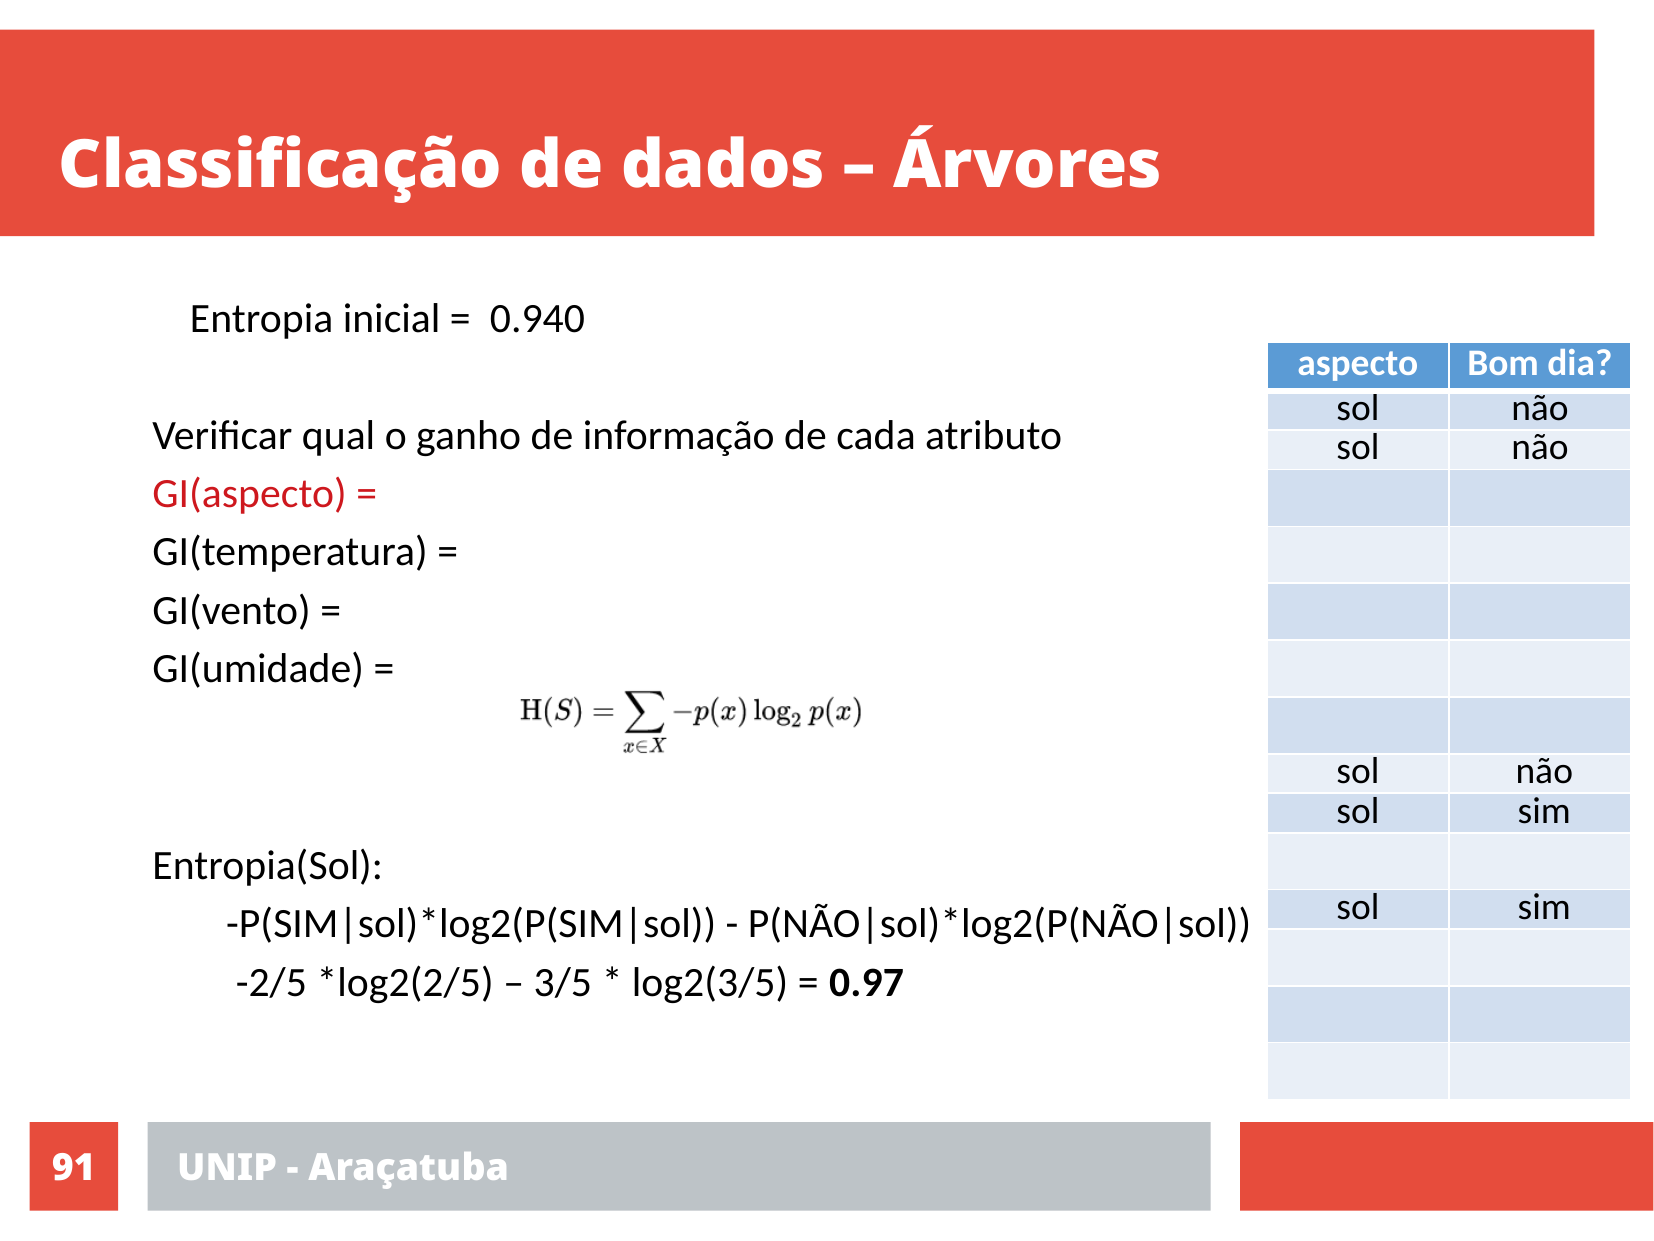

# Classificação de dados – Árvores
Entropia inicial = 0.940
Verificar qual o ganho de informação de cada atributo
GI(aspecto) =
GI(temperatura) =
GI(vento) =
GI(umidade) =
| aspecto | Bom dia? |
| --- | --- |
| sol | não |
| sol | não |
| | |
| | |
| | |
| | |
| | |
| sol | não |
| sol | sim |
| | |
| sol | sim |
| | |
| | |
| | |
Entropia(Sol):
	-P(SIM|sol)*log2(P(SIM|sol)) - P(NÃO|sol)*log2(P(NÃO|sol))
	 -2/5 *log2(2/5) – 3/5 * log2(3/5) = 0.97
91
UNIP - Araçatuba